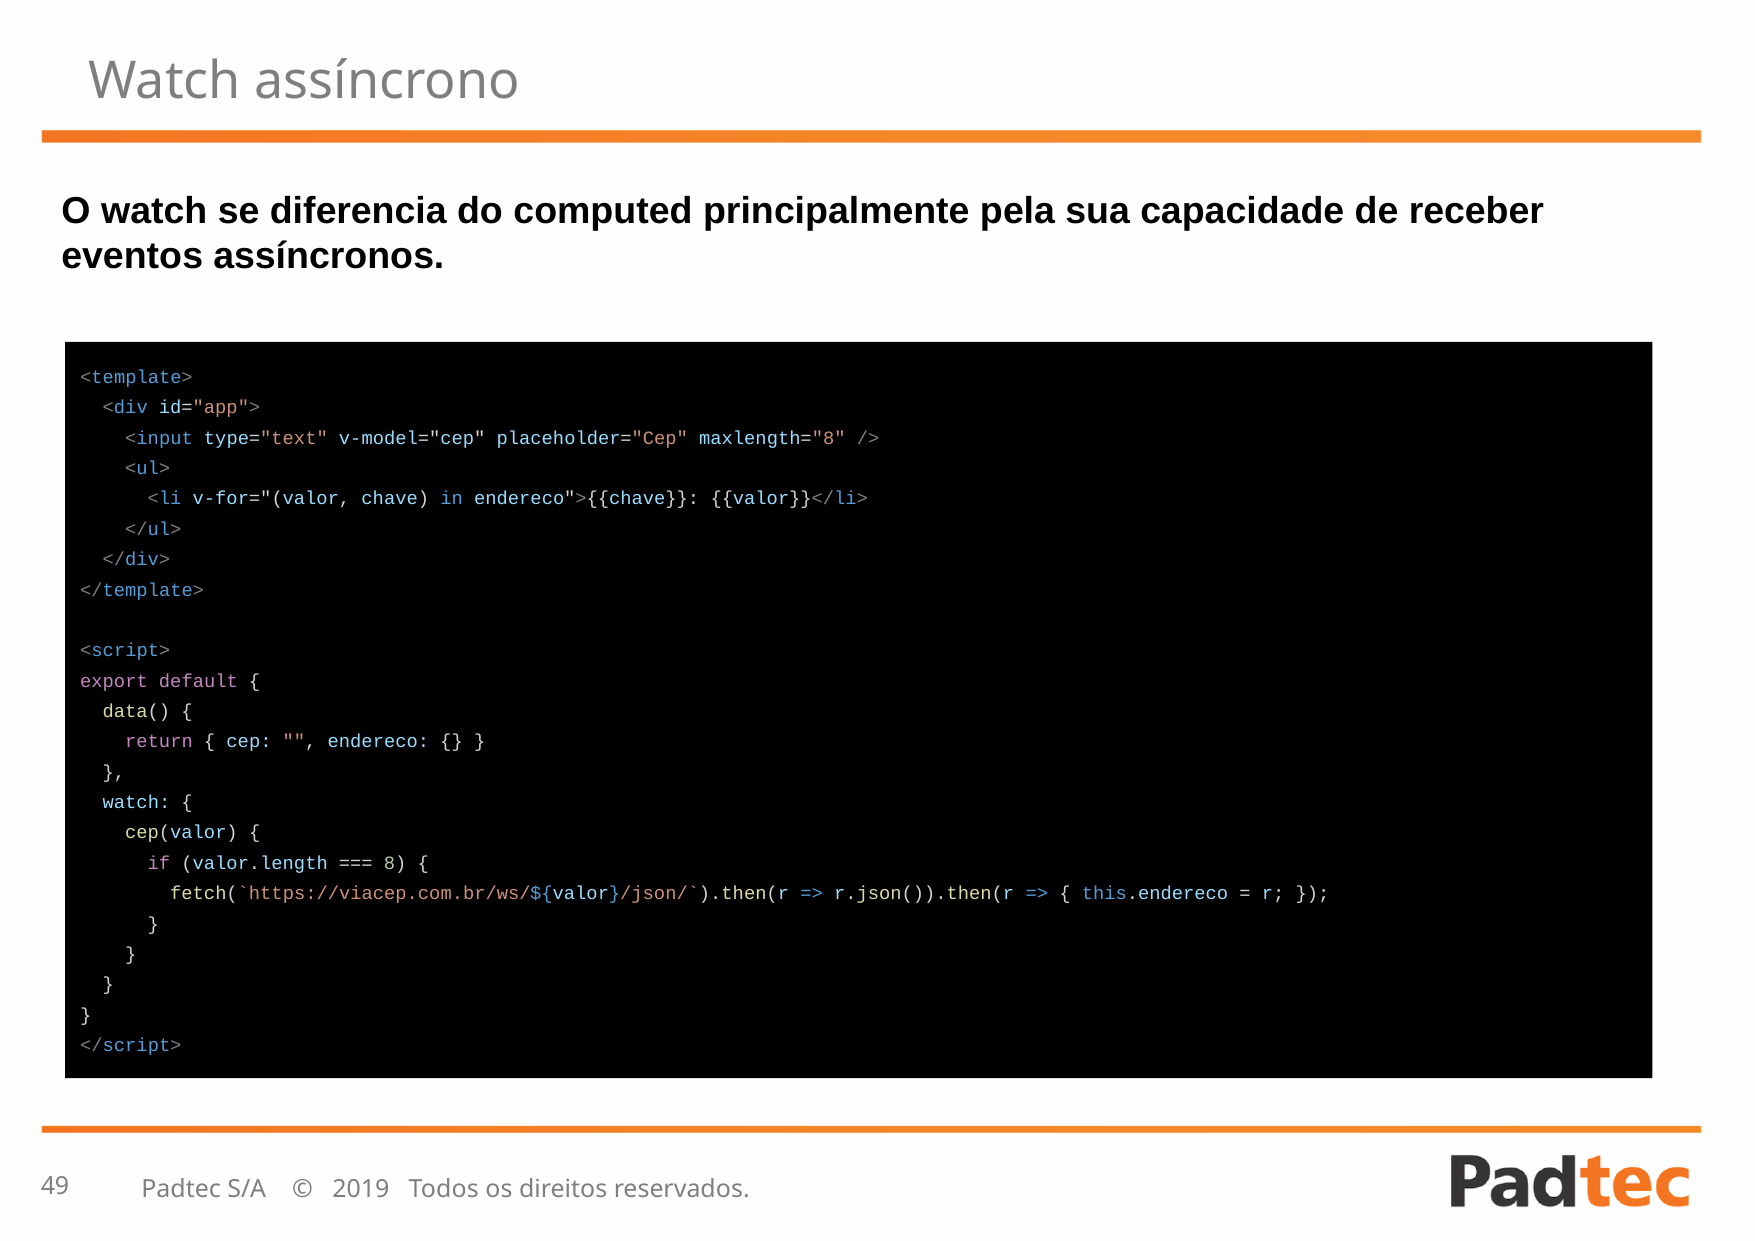

# Watch assíncrono
O watch se diferencia do computed principalmente pela sua capacidade de receber eventos assíncronos.
<template>
 <div id="app">
 <input type="text" v-model="cep" placeholder="Cep" maxlength="8" />
 <ul>
 <li v-for="(valor, chave) in endereco">{{chave}}: {{valor}}</li>
 </ul>
 </div>
</template>
<script>
export default {
 data() {
 return { cep: "", endereco: {} }
 },
 watch: {
 cep(valor) {
 if (valor.length === 8) {
 fetch(`https://viacep.com.br/ws/${valor}/json/`).then(r => r.json()).then(r => { this.endereco = r; });
 }
 }
 }
}
</script>